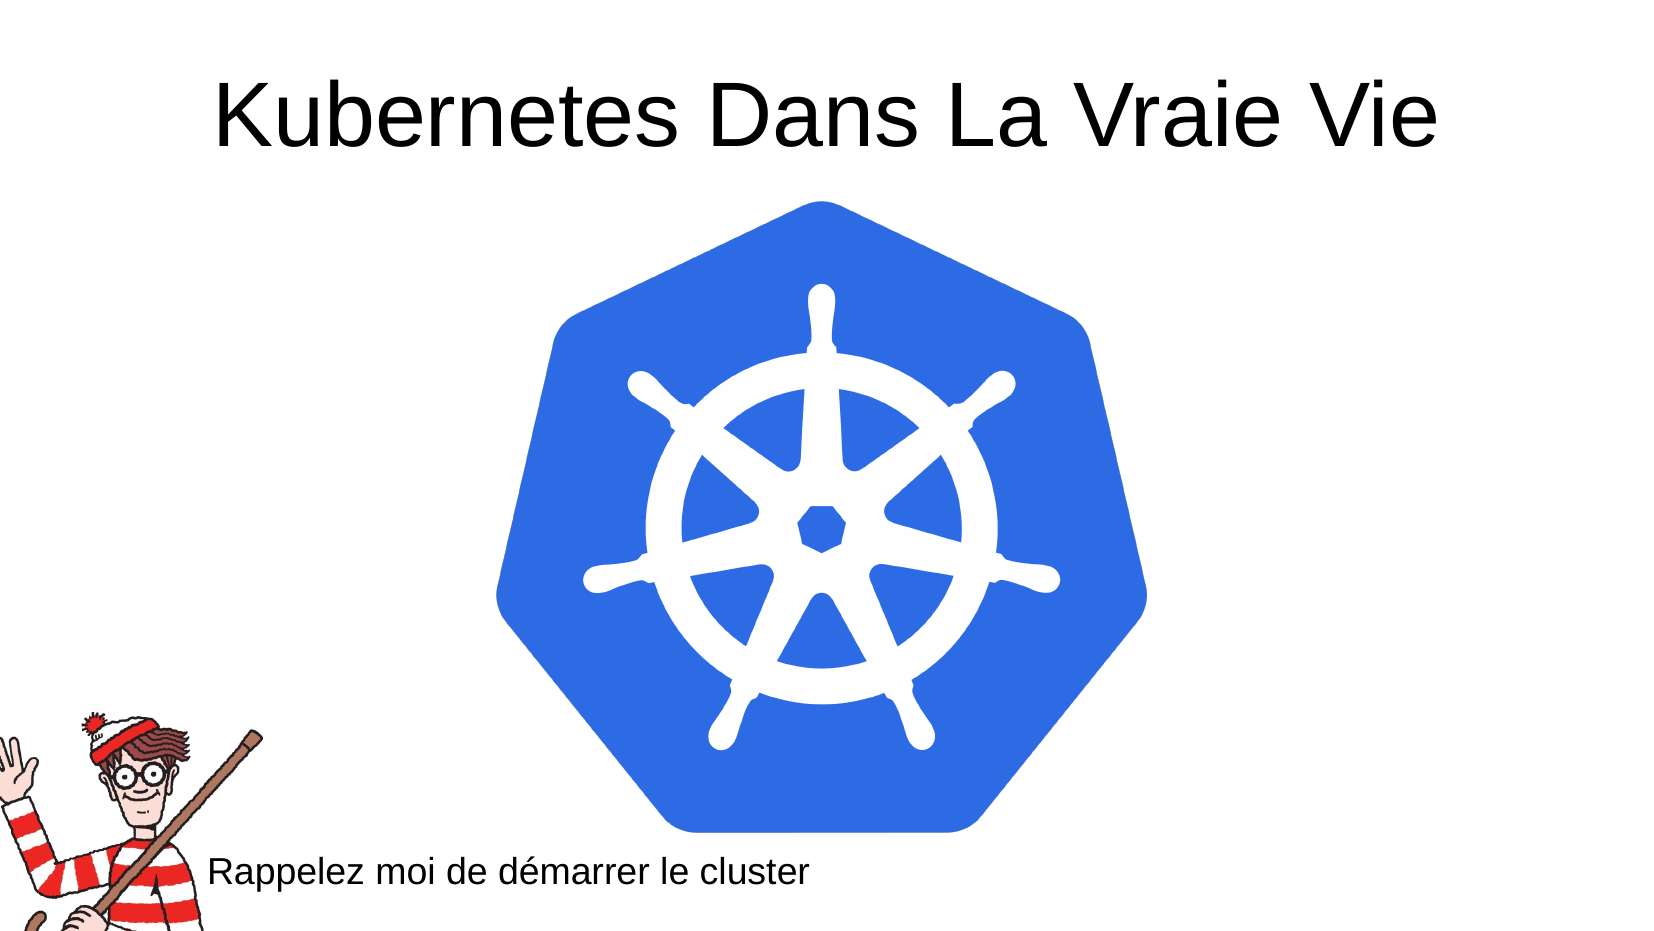

# Kubernetes Dans La Vraie Vie
Rappelez moi de démarrer le cluster